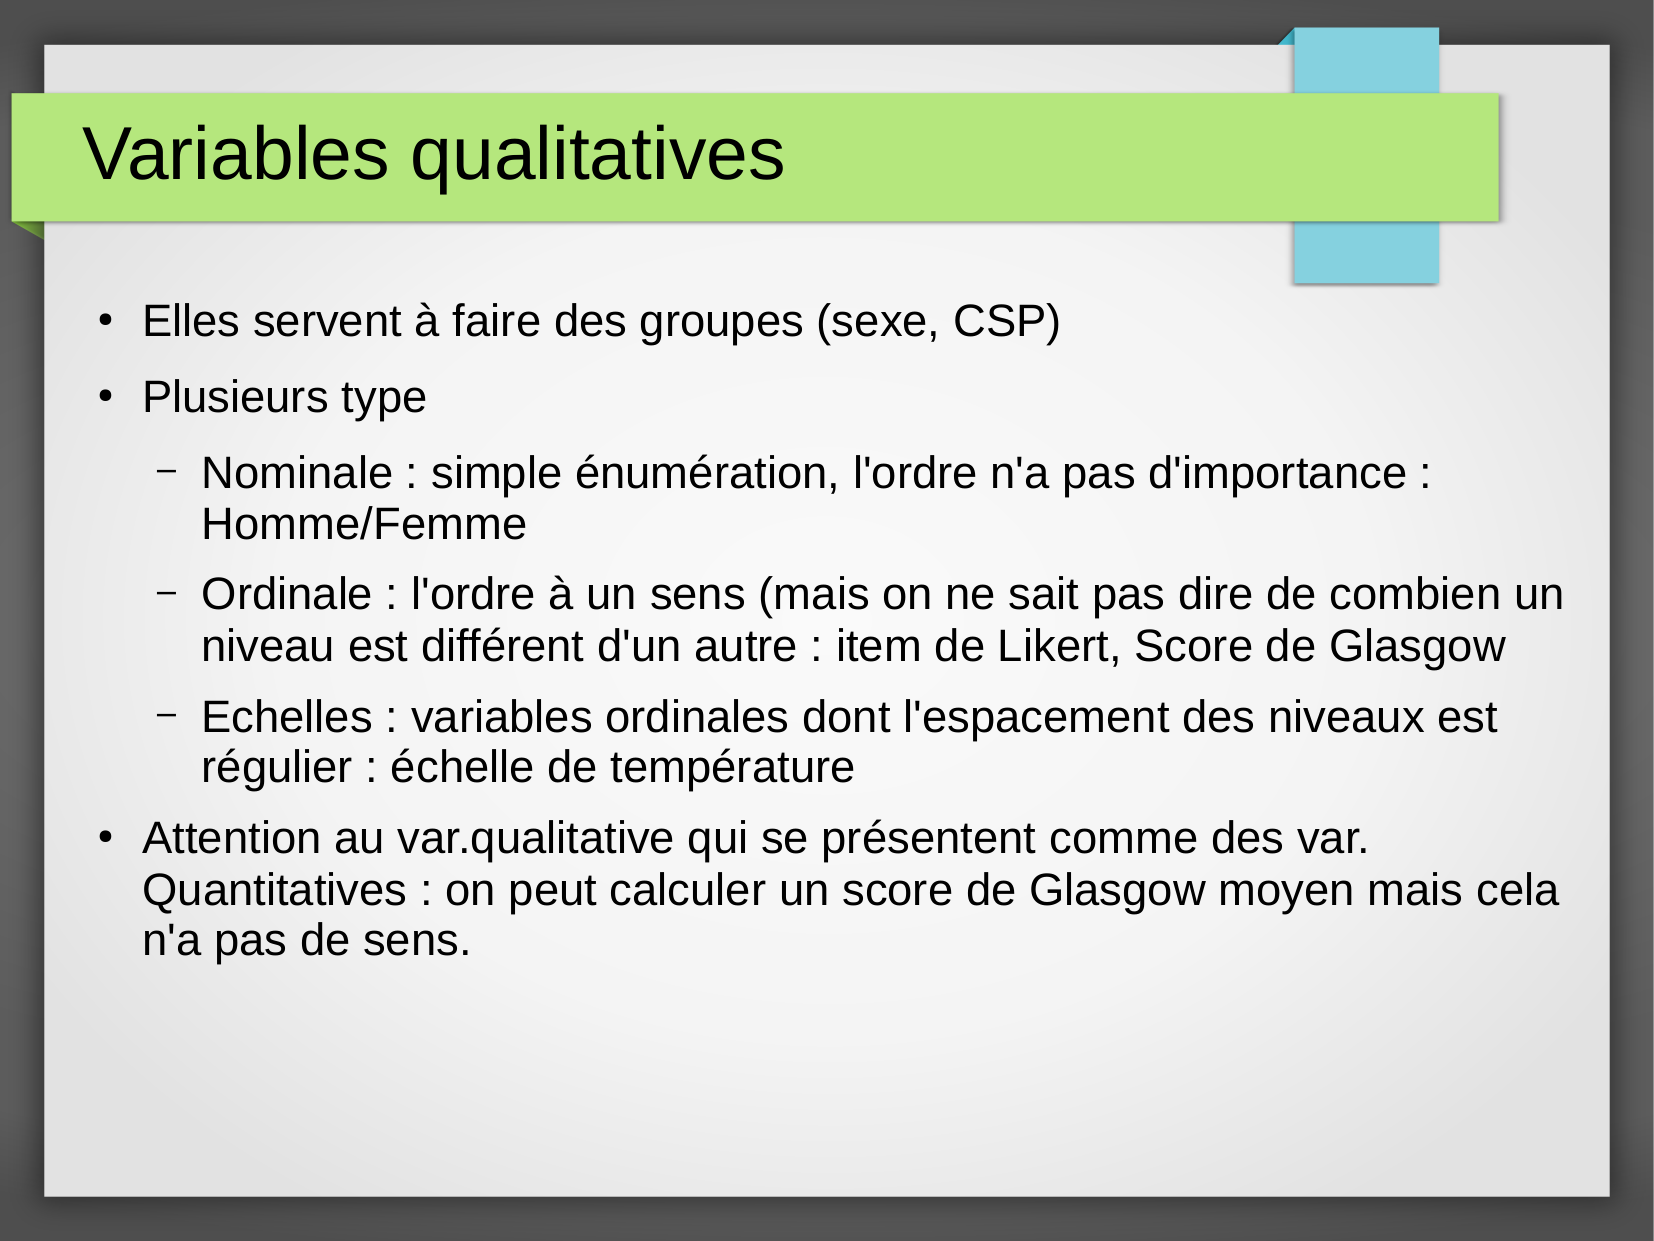

# Variables qualitatives
Elles servent à faire des groupes (sexe, CSP)
Plusieurs type
Nominale : simple énumération, l'ordre n'a pas d'importance : Homme/Femme
Ordinale : l'ordre à un sens (mais on ne sait pas dire de combien un niveau est différent d'un autre : item de Likert, Score de Glasgow
Echelles : variables ordinales dont l'espacement des niveaux est régulier : échelle de température
Attention au var.qualitative qui se présentent comme des var. Quantitatives : on peut calculer un score de Glasgow moyen mais cela n'a pas de sens.